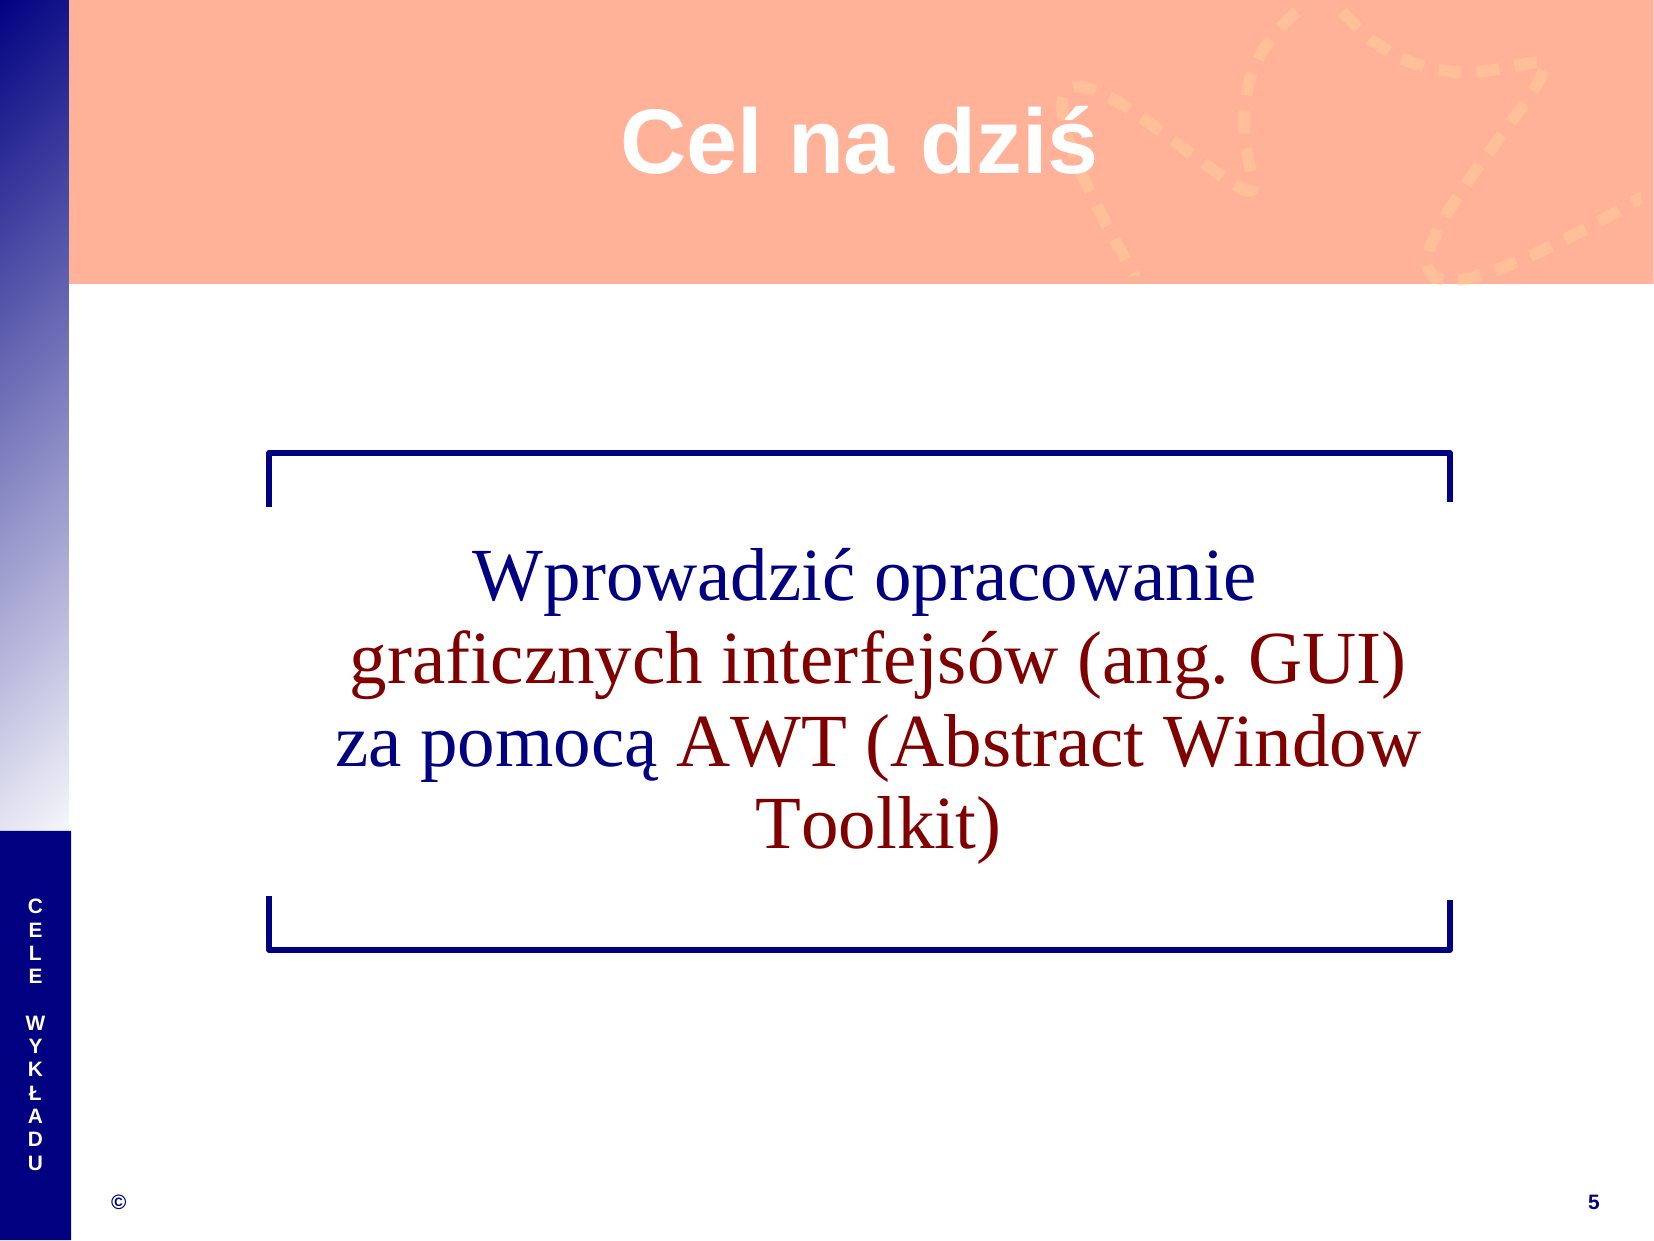

# Cel na dziś
Wprowadzić opracowanie
graficznych interfejsów (ang. GUI)
za pomocą AWT (Abstract Window Toolkit)
C
E
L
E
W
Y
K
Ł
A
D
U